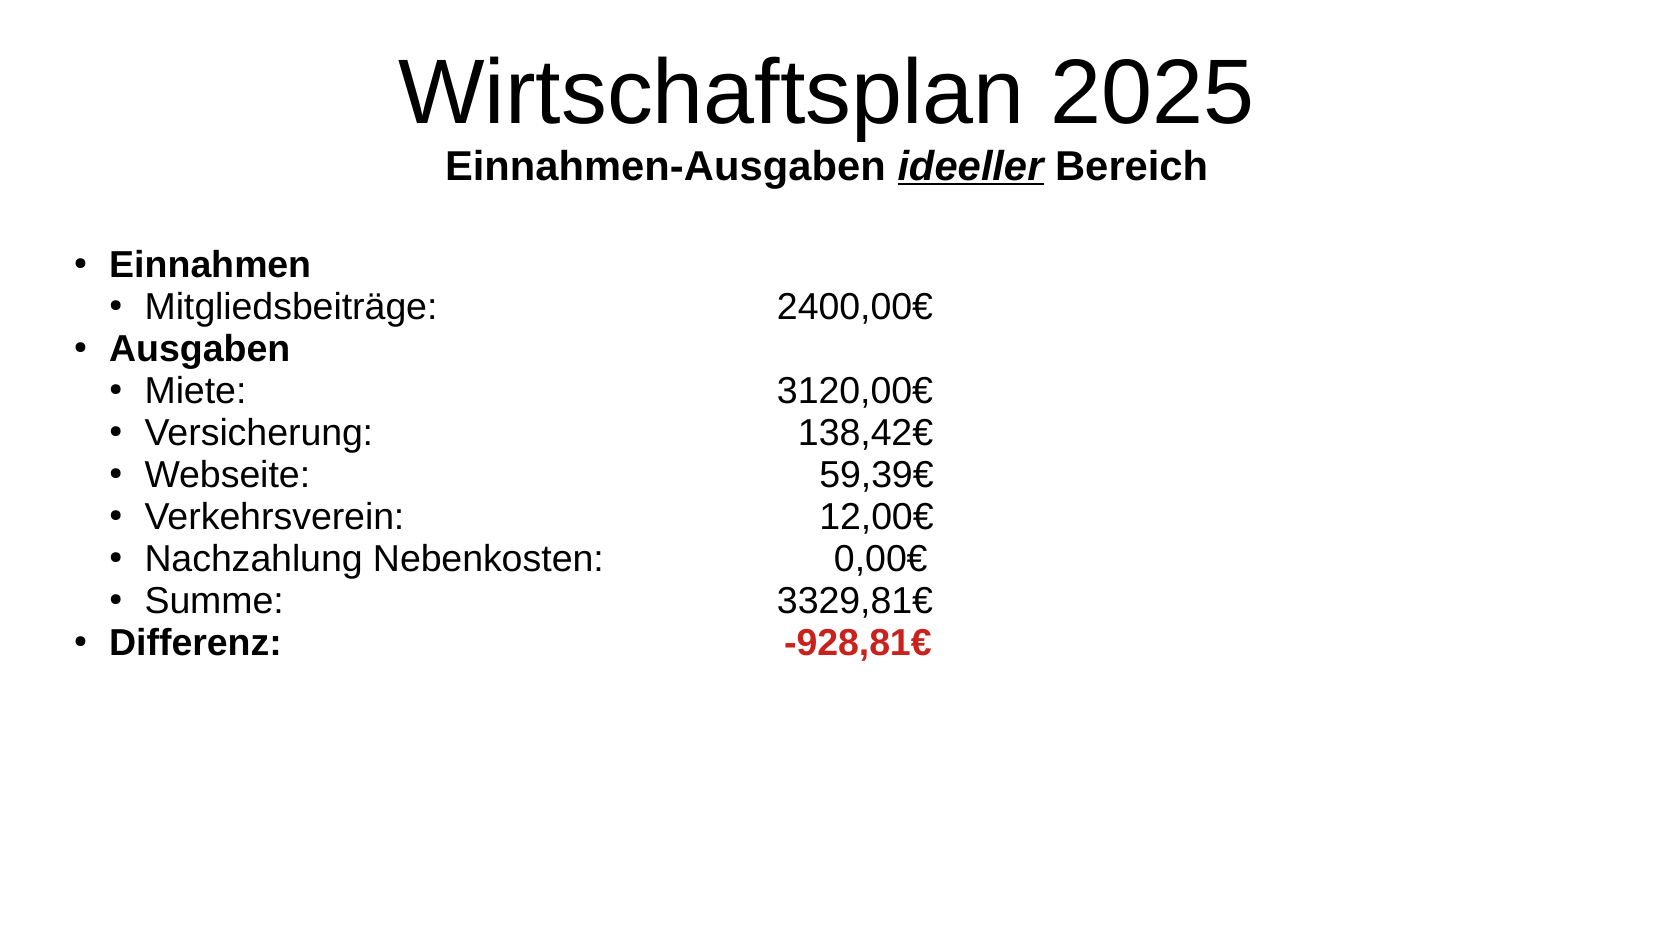

# Wirtschaftsplan 2025 Einnahmen-Ausgaben ideeller Bereich
Einnahmen
Mitgliedsbeiträge: 		 2400,00€
Ausgaben
Miete:							 3120,00€
Versicherung:					 138,42€
Webseite:							 59,39€
Verkehrsverein:						 12,00€
Nachzahlung Nebenkosten: 0,00€
Summe:							 3329,81€
Differenz:							 -928,81€